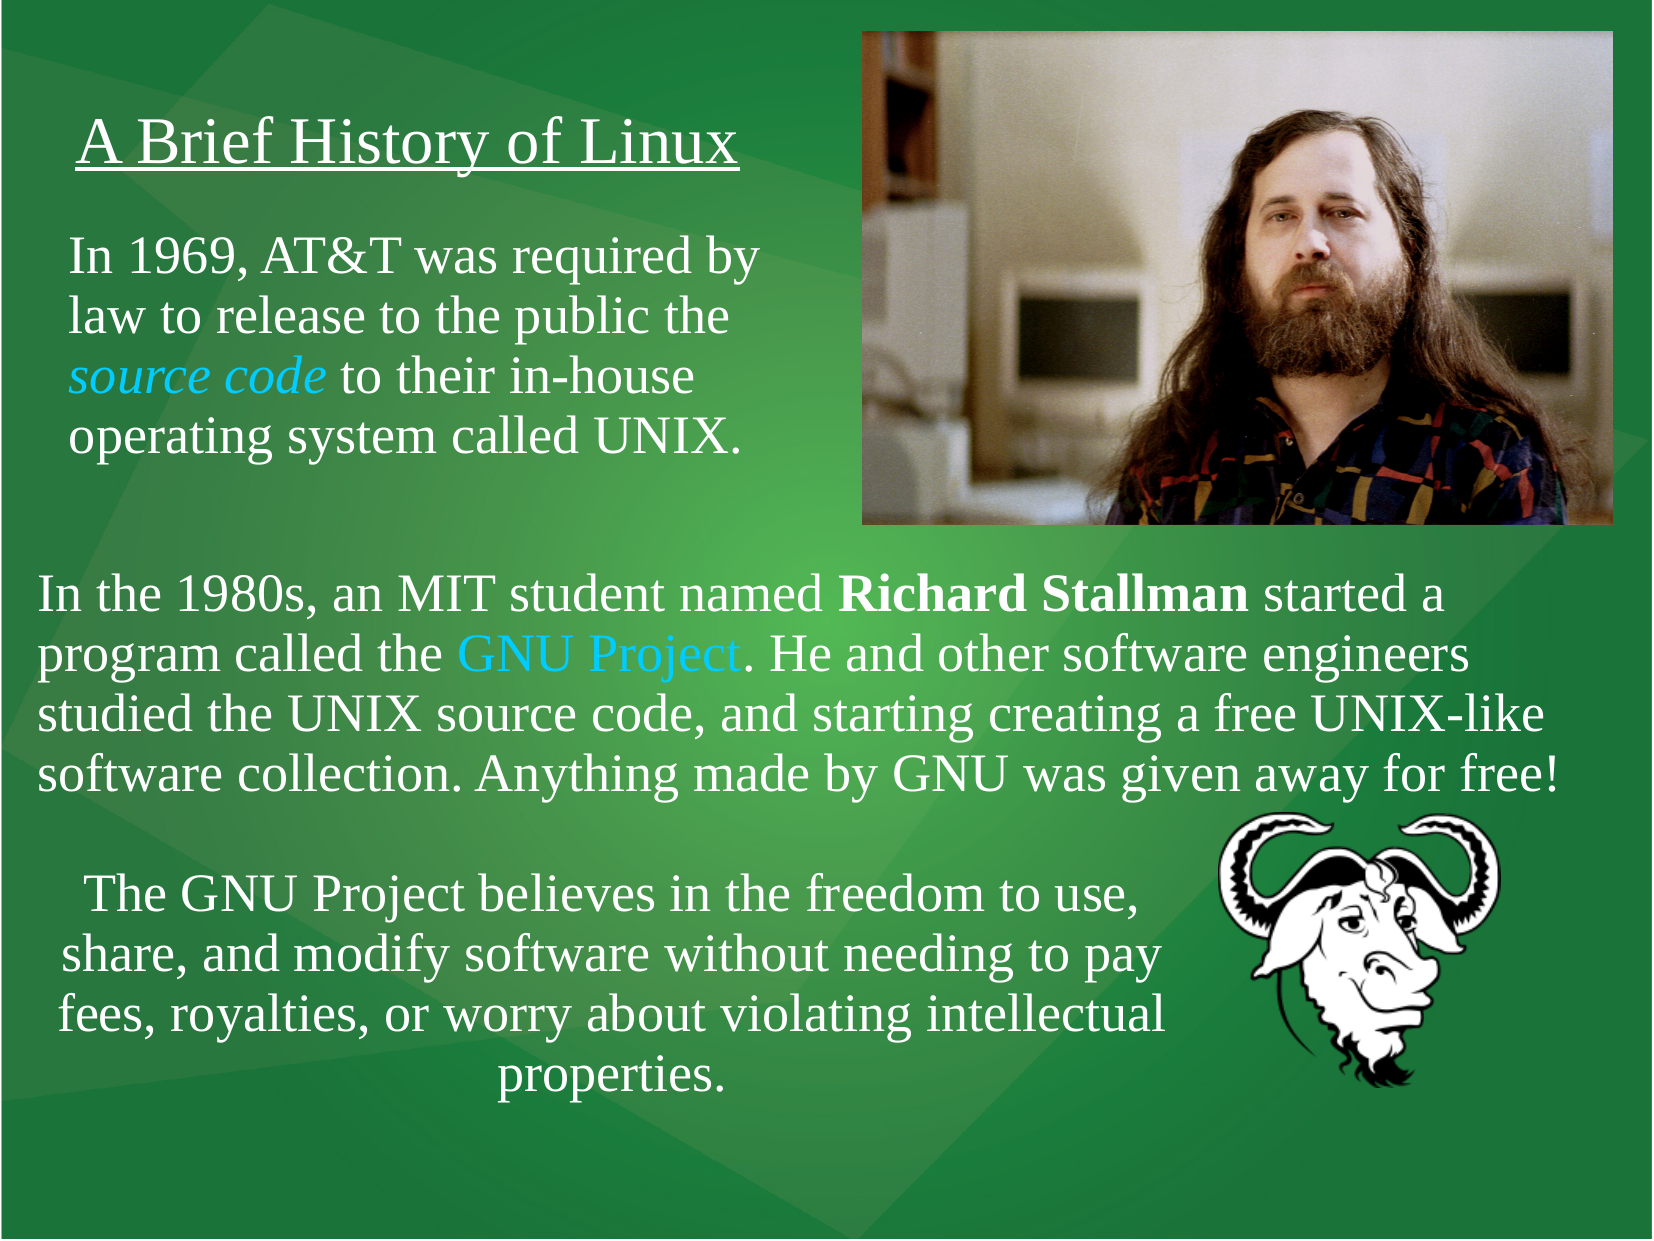

# A Brief History of Linux
In 1969, AT&T was required by law to release to the public the source code to their in-house operating system called UNIX.
In the 1980s, an MIT student named Richard Stallman started a program called the GNU Project. He and other software engineers studied the UNIX source code, and starting creating a free UNIX-like software collection. Anything made by GNU was given away for free!
The GNU Project believes in the freedom to use, share, and modify software without needing to pay fees, royalties, or worry about violating intellectual properties.